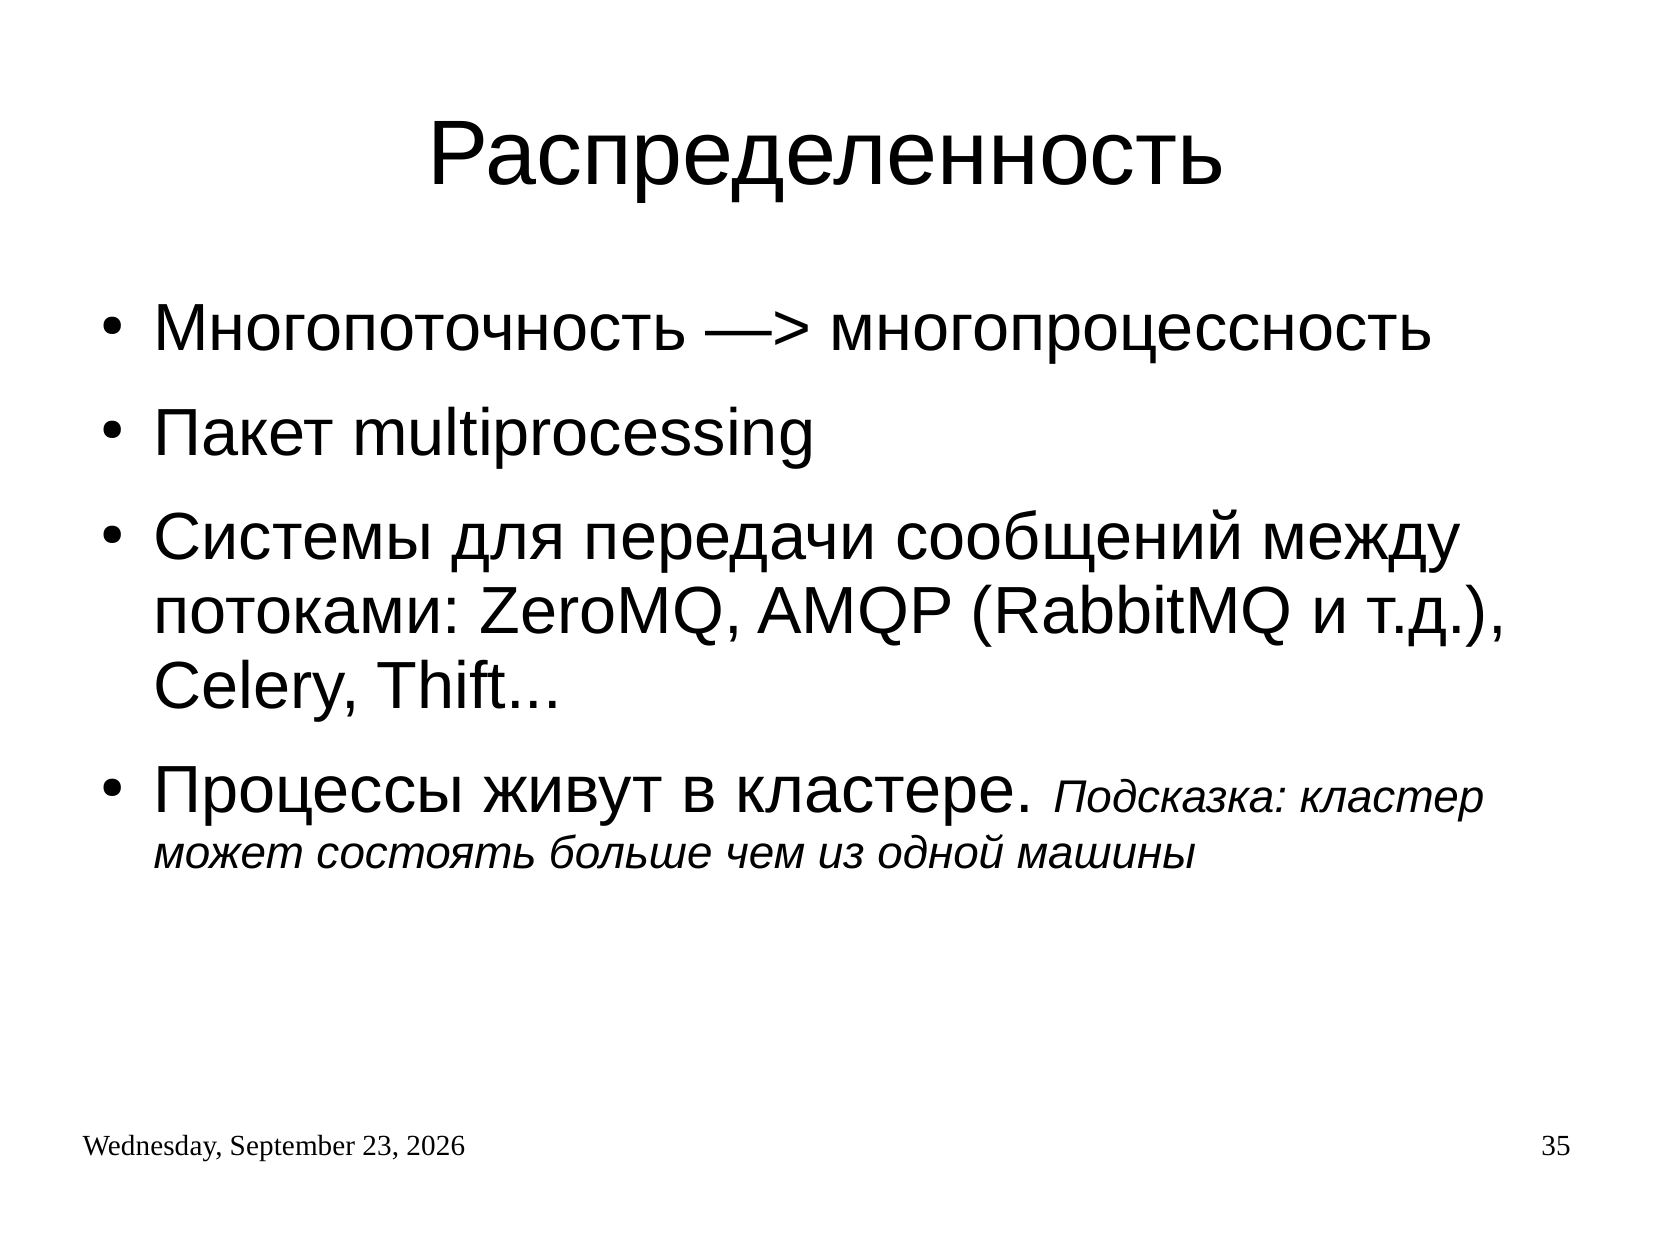

# Распределенность
Многопоточность —> многопроцессность
Пакет multiprocessing
Системы для передачи сообщений между потоками: ZeroMQ, AMQP (RabbitMQ и т.д.), Celery, Thift...
Процессы живут в кластере. Подсказка: кластер может состоять больше чем из одной машины
35